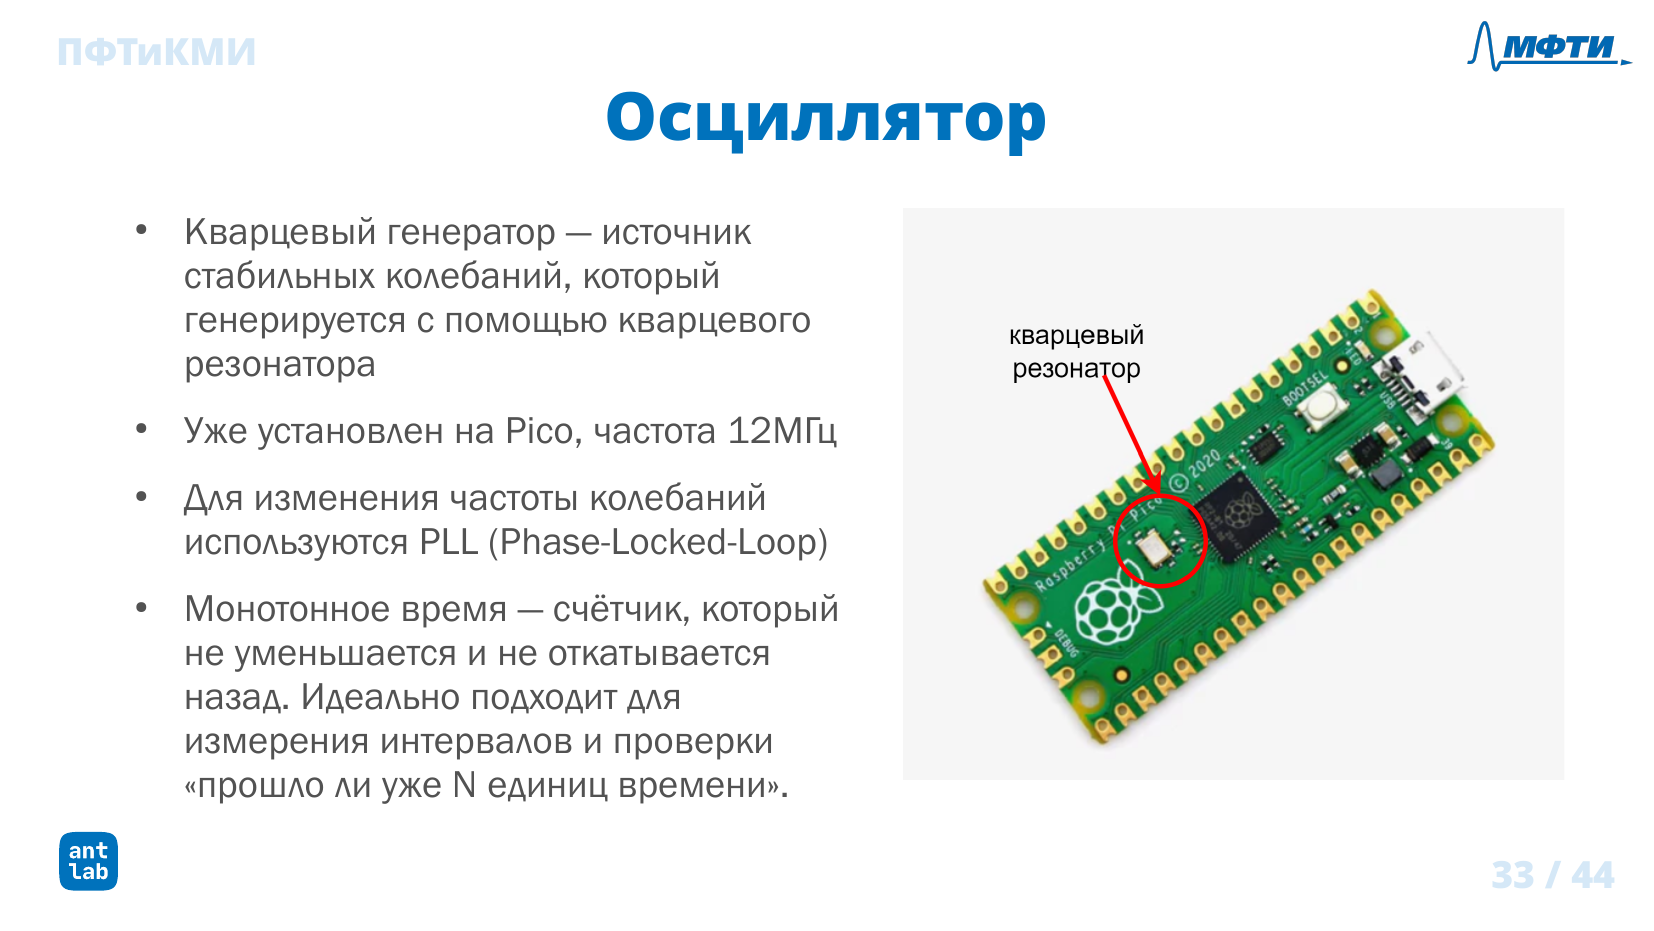

# Осциллятор
Кварцевый генератор — источник стабильных колебаний, который генерируется с помощью кварцевого резонатора
Уже установлен на Pico, частота 12МГц
Для изменения частоты колебаний используются PLL (Phase-Locked-Loop)
Монотонное время — счётчик, который не уменьшается и не откатывается назад. Идеально подходит для измерения интервалов и проверки «прошло ли уже N единиц времени».